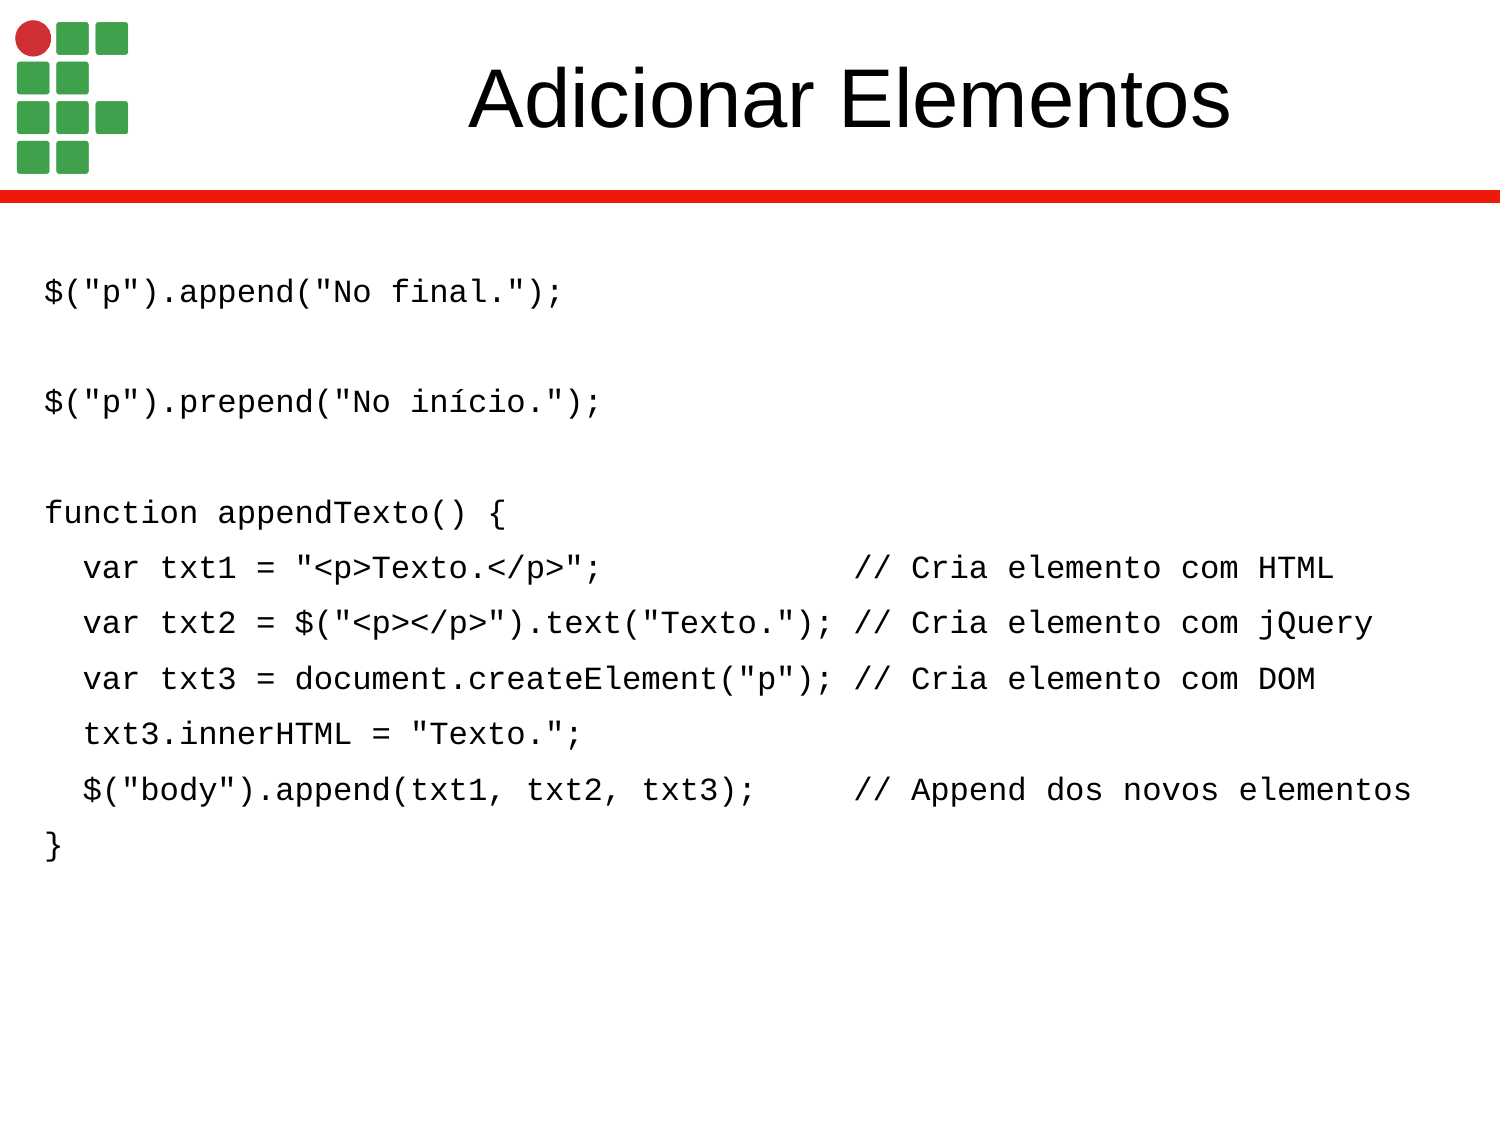

# Adicionar Elementos
$("p").append("No final.");
$("p").prepend("No início.");
function appendTexto() {
 var txt1 = "<p>Texto.</p>"; // Cria elemento com HTML
 var txt2 = $("<p></p>").text("Texto."); // Cria elemento com jQuery
 var txt3 = document.createElement("p"); // Cria elemento com DOM
 txt3.innerHTML = "Texto.";
 $("body").append(txt1, txt2, txt3); // Append dos novos elementos
}